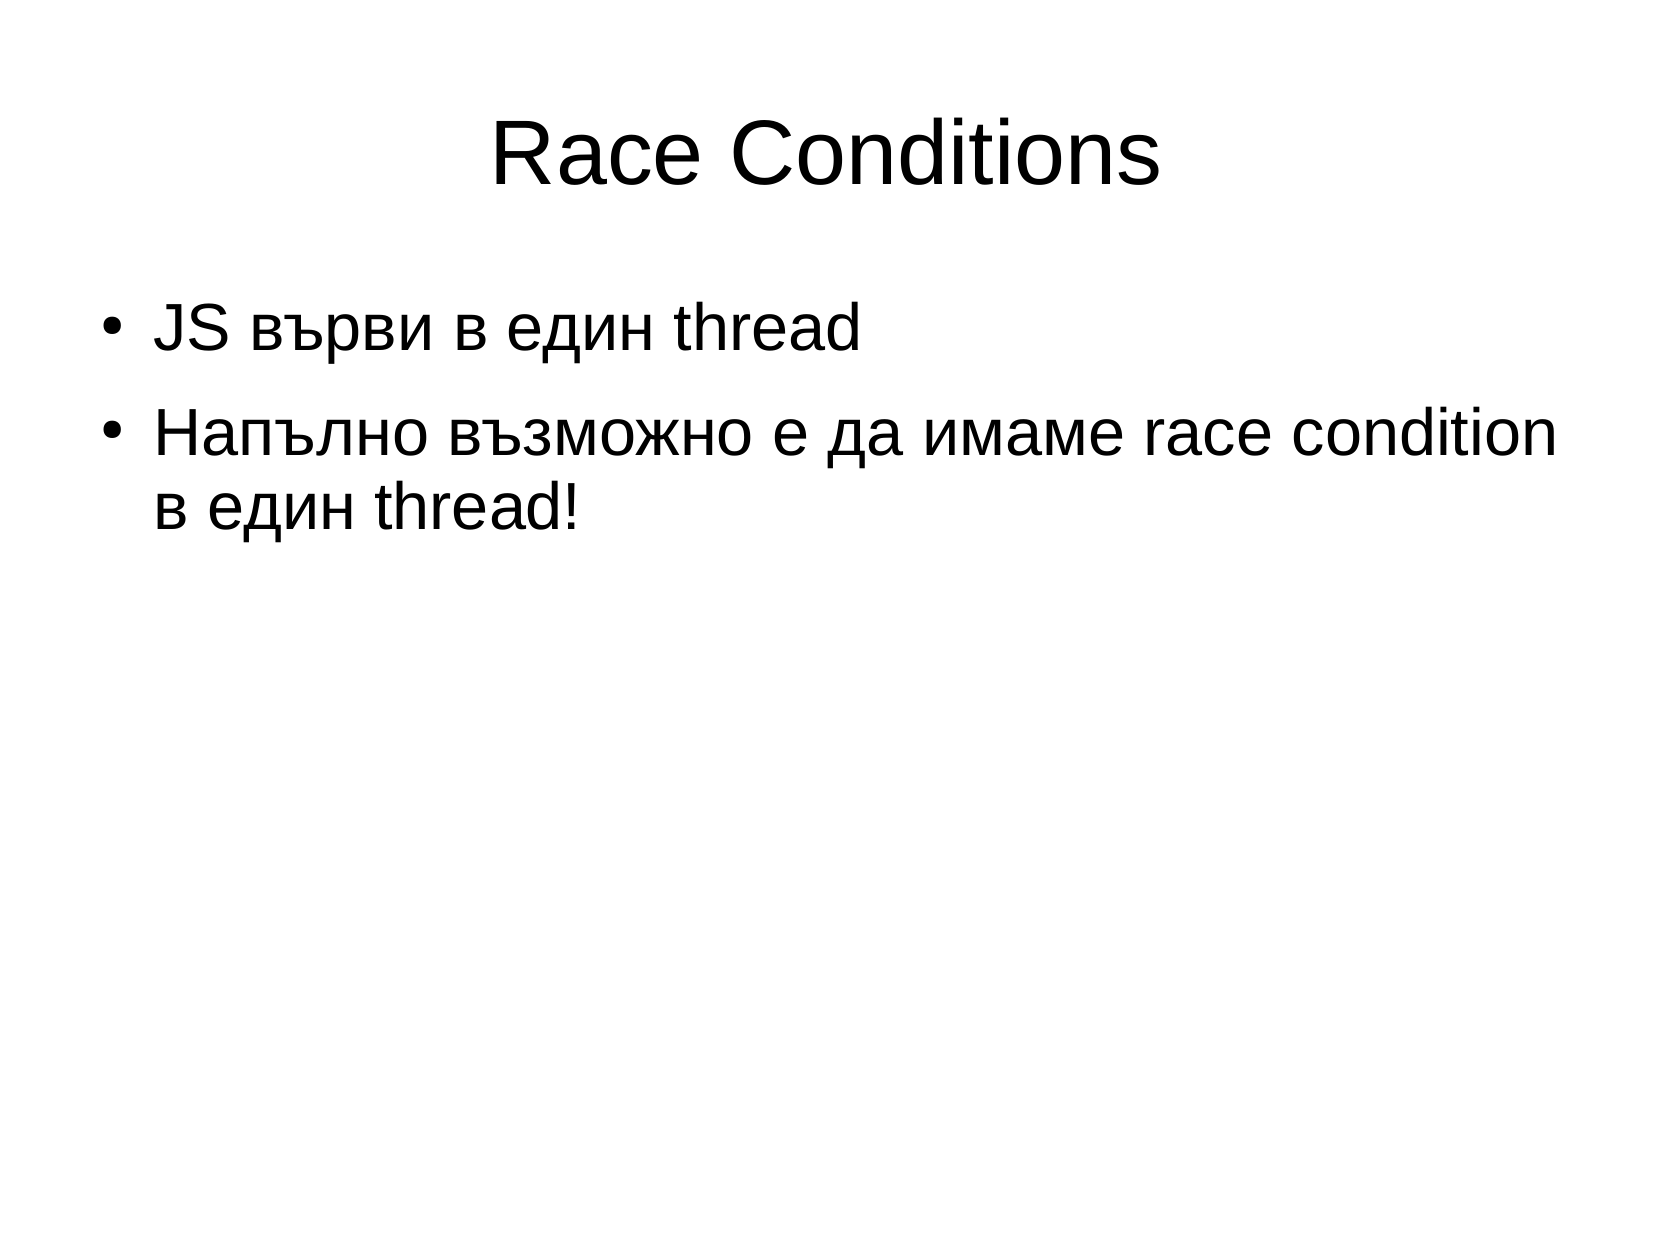

# Race Conditions
JS върви в един thread
Напълно възможно е да имаме race condition в един thread!